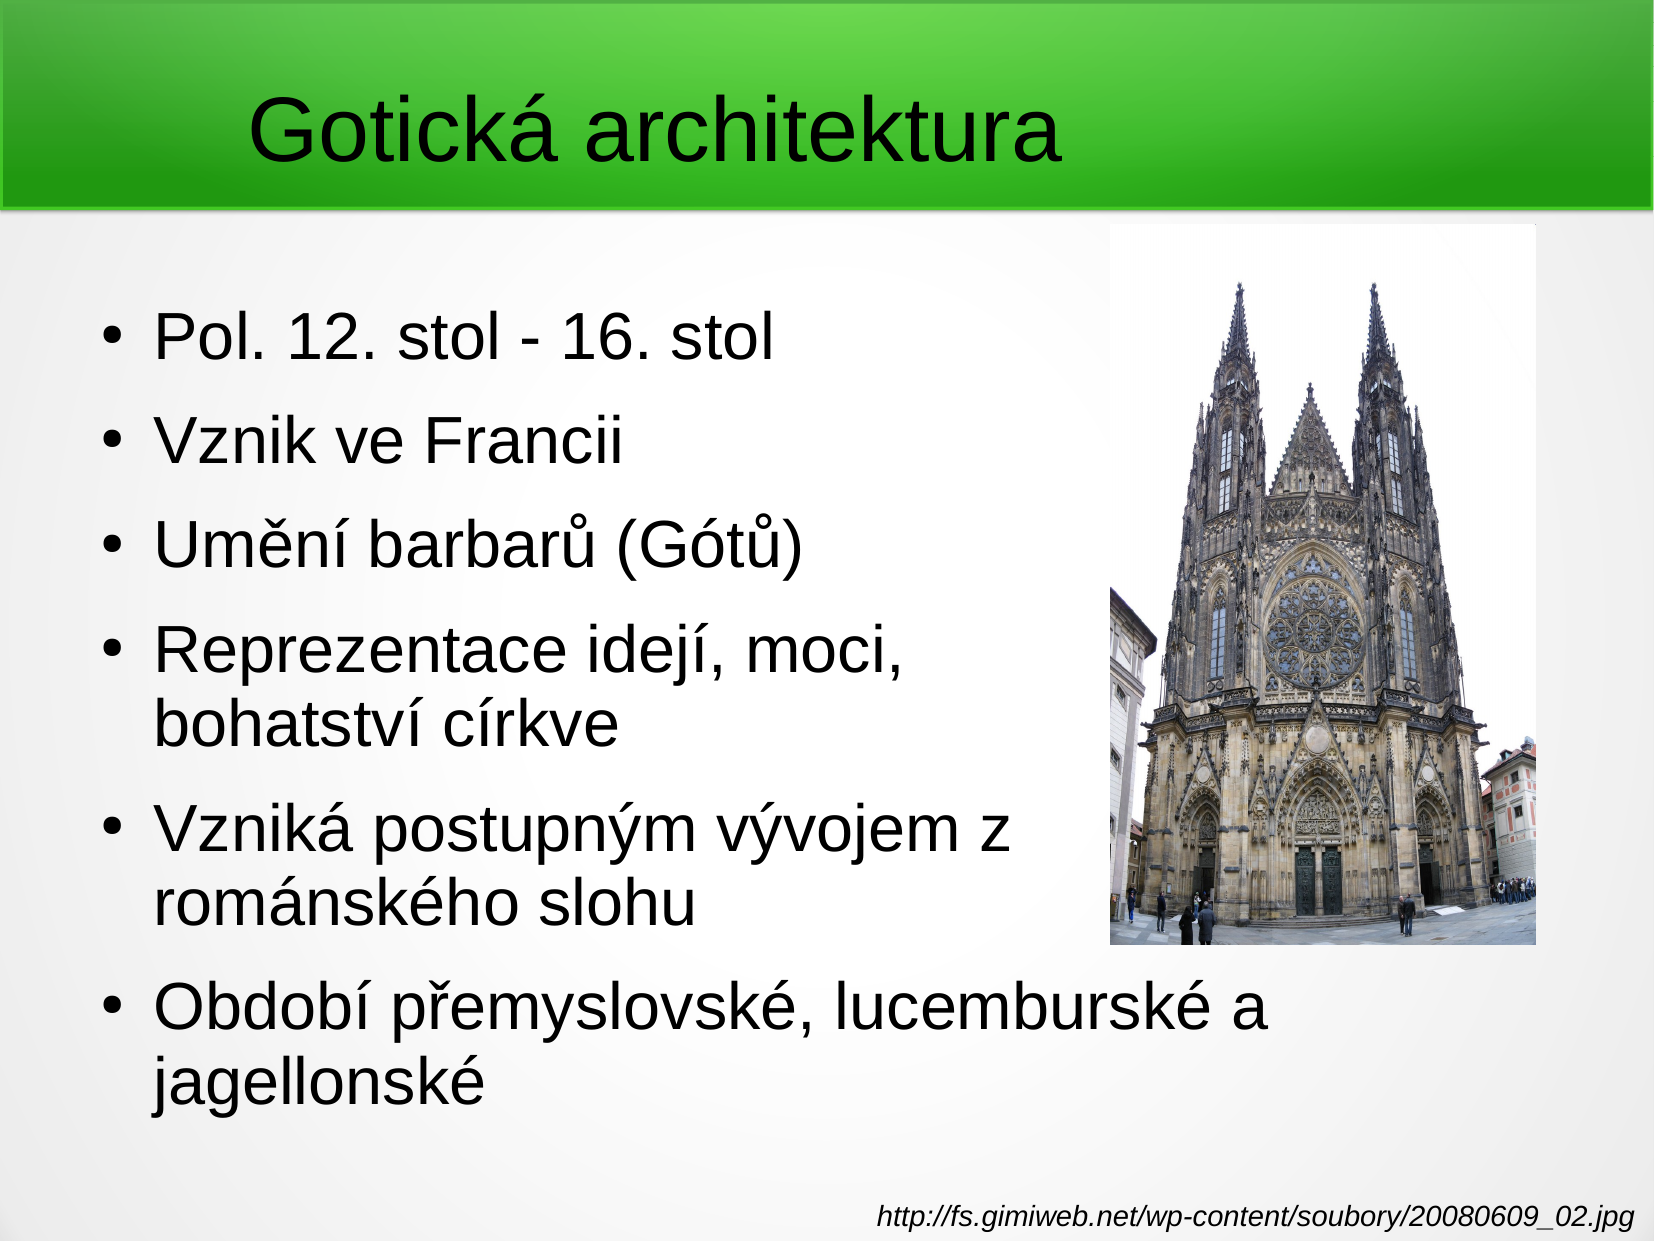

# Gotická architektura
Pol. 12. stol - 16. stol
Vznik ve Francii
Umění barbarů (Gótů)
Reprezentace idejí, moci,
bohatství církve
Vzniká postupným vývojem z
románského slohu
Období přemyslovské, lucemburské a jagellonské
http://fs.gimiweb.net/wp-content/soubory/20080609_02.jpg